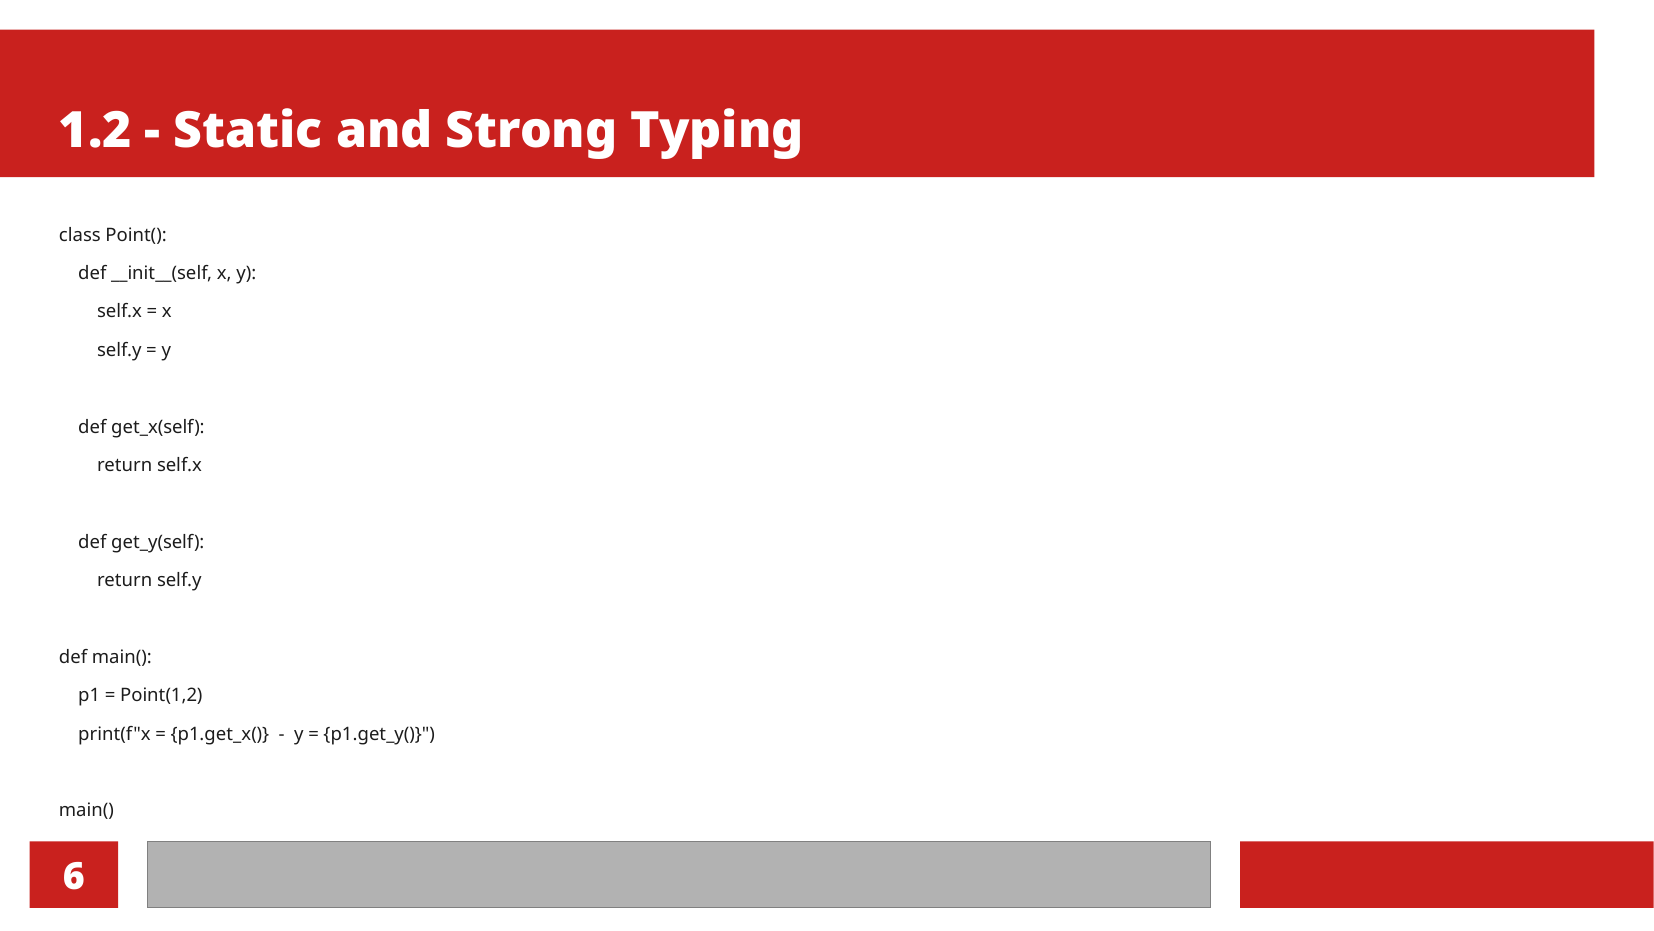

# 1.2 - Static and Strong Typing
class Point():
 def __init__(self, x, y):
 self.x = x
 self.y = y
 def get_x(self):
 return self.x
 def get_y(self):
 return self.y
def main():
 p1 = Point(1,2)
 print(f"x = {p1.get_x()} - y = {p1.get_y()}")
main()
6